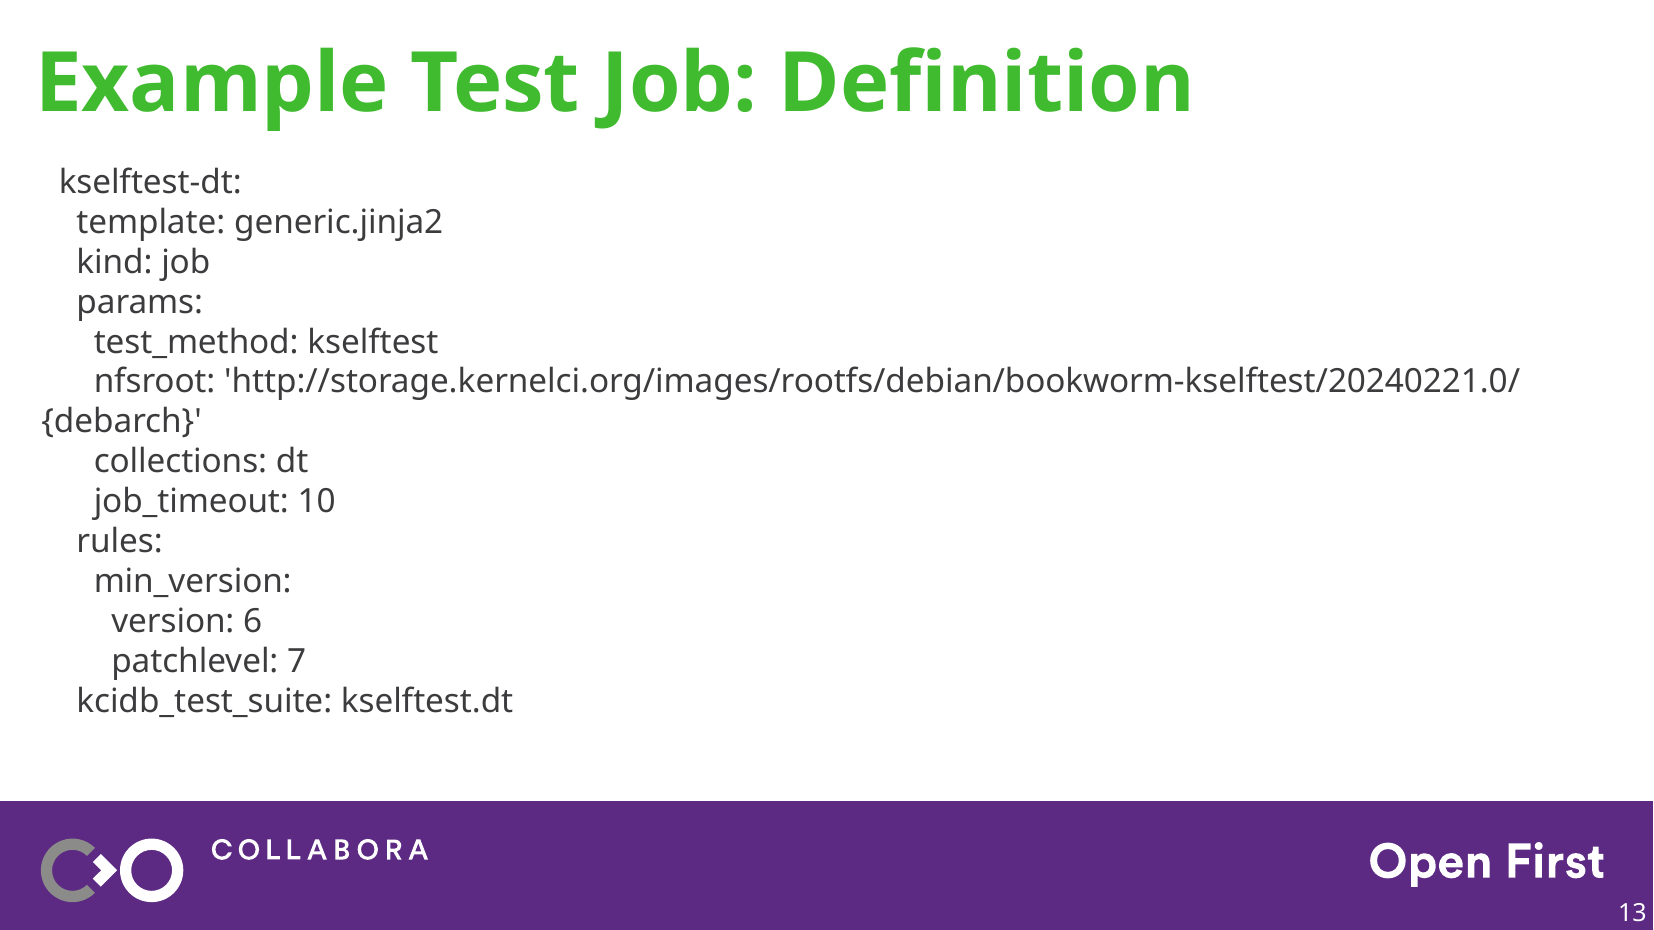

# Example Test Job: Definition
 kselftest-dt:
 template: generic.jinja2
 kind: job
 params:
 test_method: kselftest
 nfsroot: 'http://storage.kernelci.org/images/rootfs/debian/bookworm-kselftest/20240221.0/{debarch}'
 collections: dt
 job_timeout: 10
 rules:
 min_version:
 version: 6
 patchlevel: 7
 kcidb_test_suite: kselftest.dt